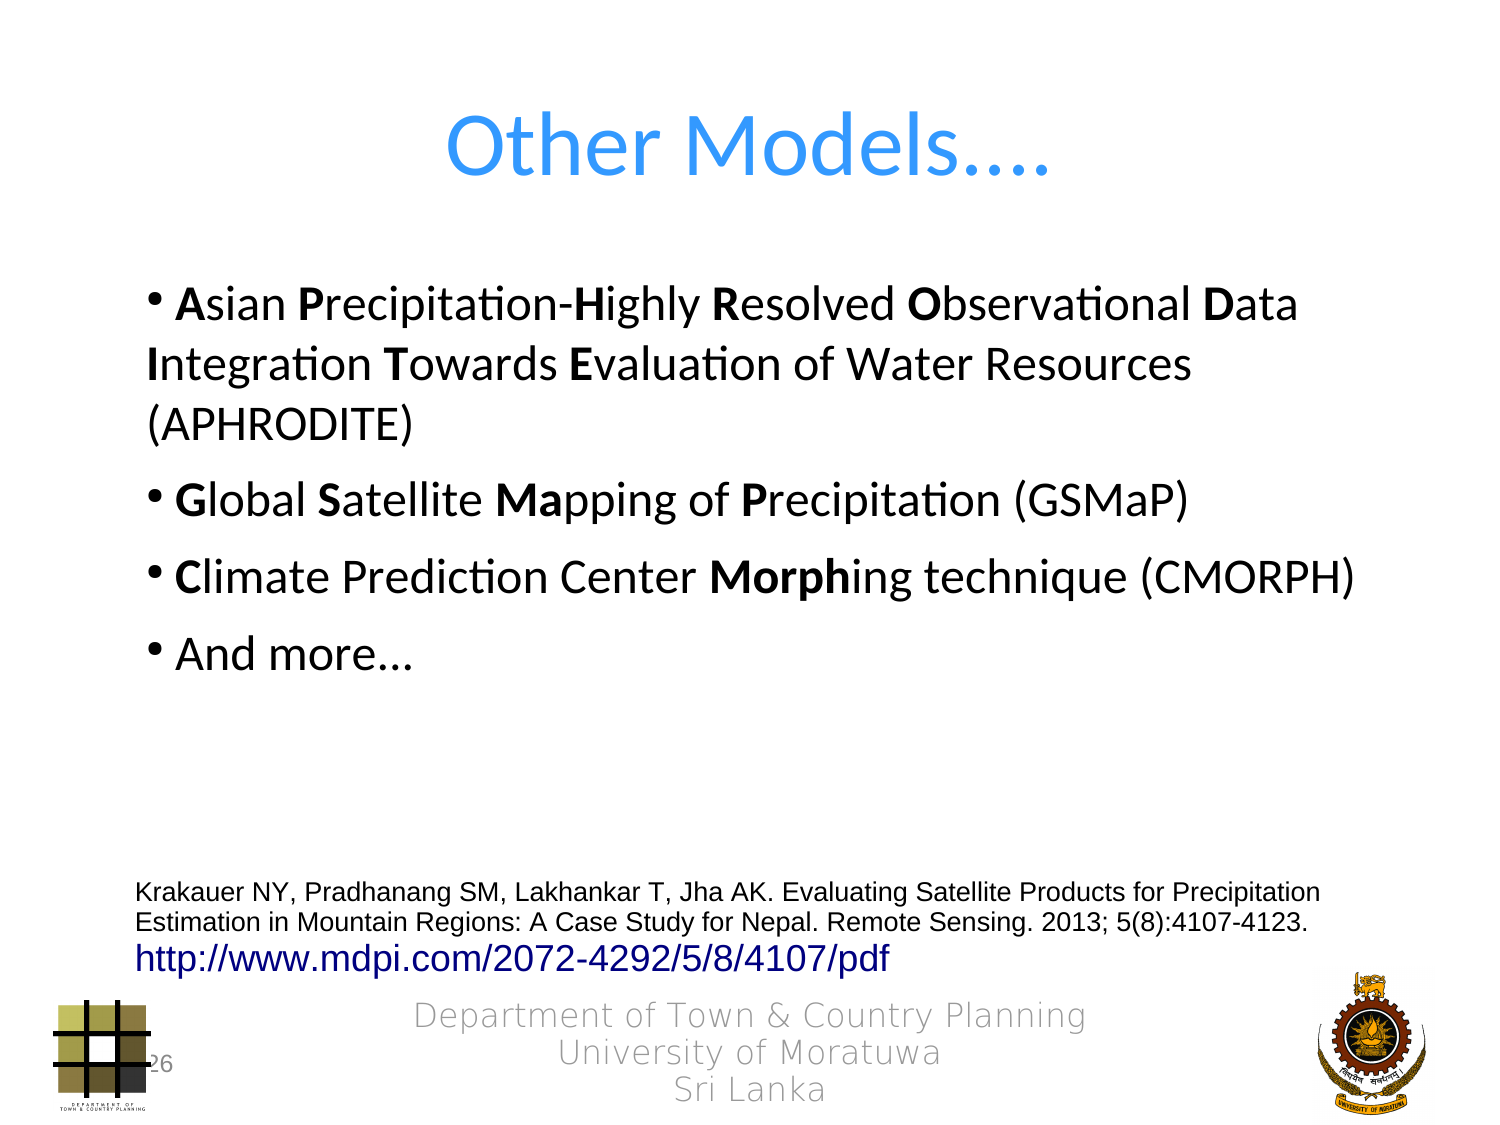

# Other Models....
 Asian Precipitation-Highly Resolved Observational Data Integration Towards Evaluation of Water Resources (APHRODITE)
 Global Satellite Mapping of Precipitation (GSMaP)
 Climate Prediction Center Morphing technique (CMORPH)
 And more...
Krakauer NY, Pradhanang SM, Lakhankar T, Jha AK. Evaluating Satellite Products for Precipitation Estimation in Mountain Regions: A Case Study for Nepal. Remote Sensing. 2013; 5(8):4107-4123.
http://www.mdpi.com/2072-4292/5/8/4107/pdf